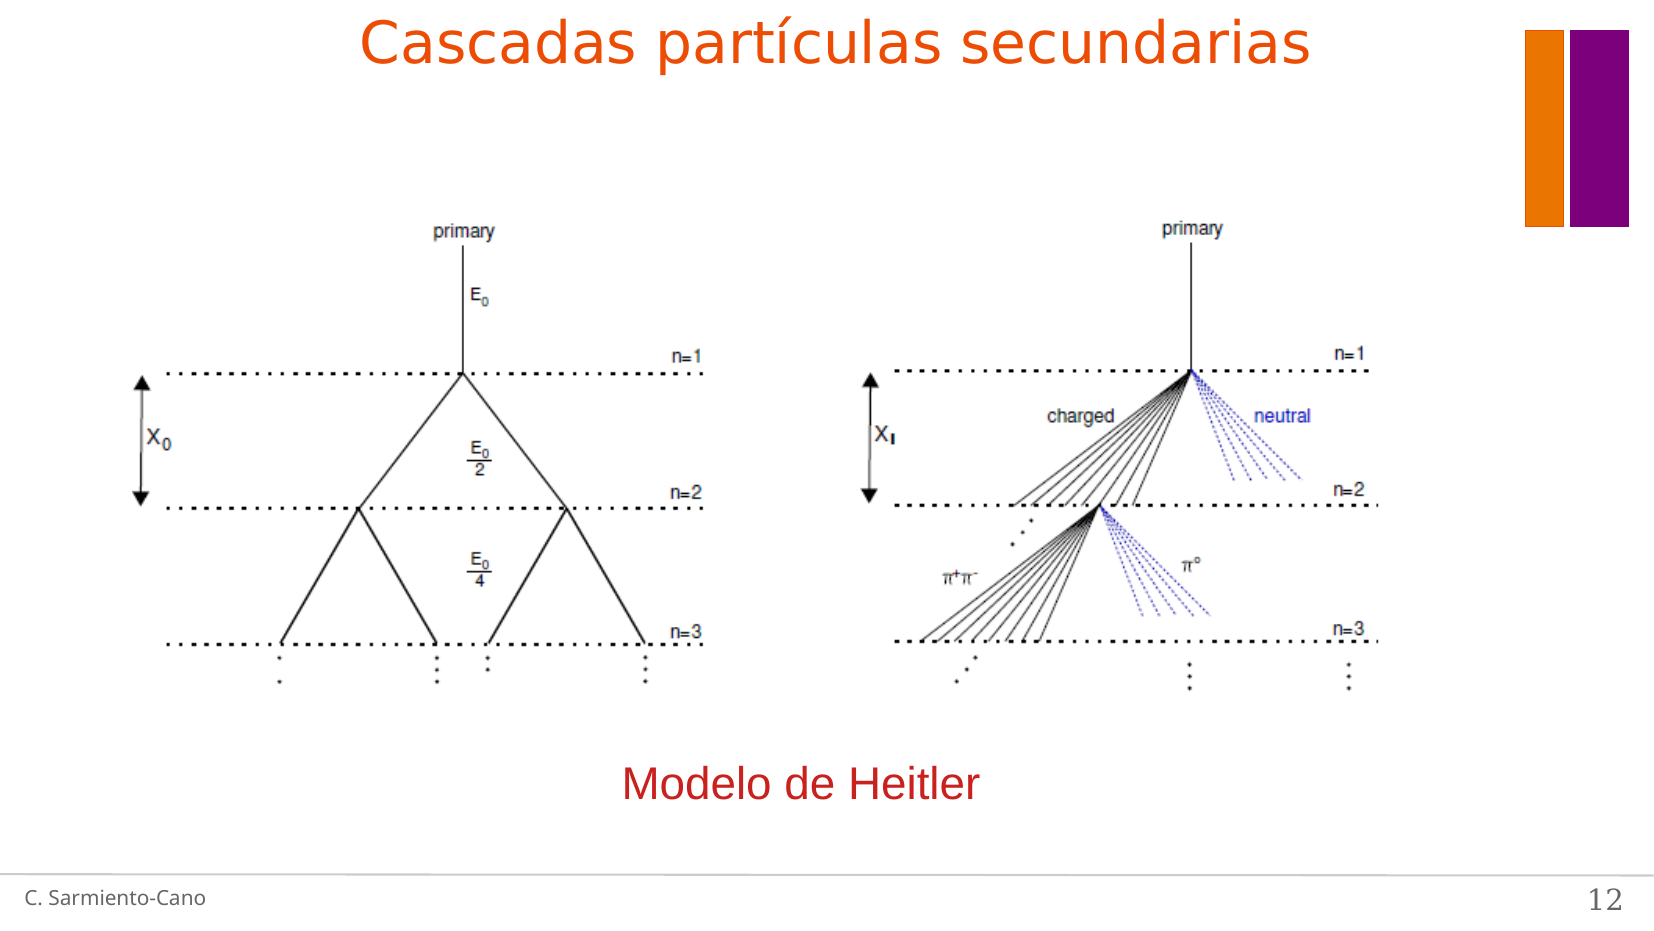

# Cascadas partículas secundarias
Modelo de Heitler
12